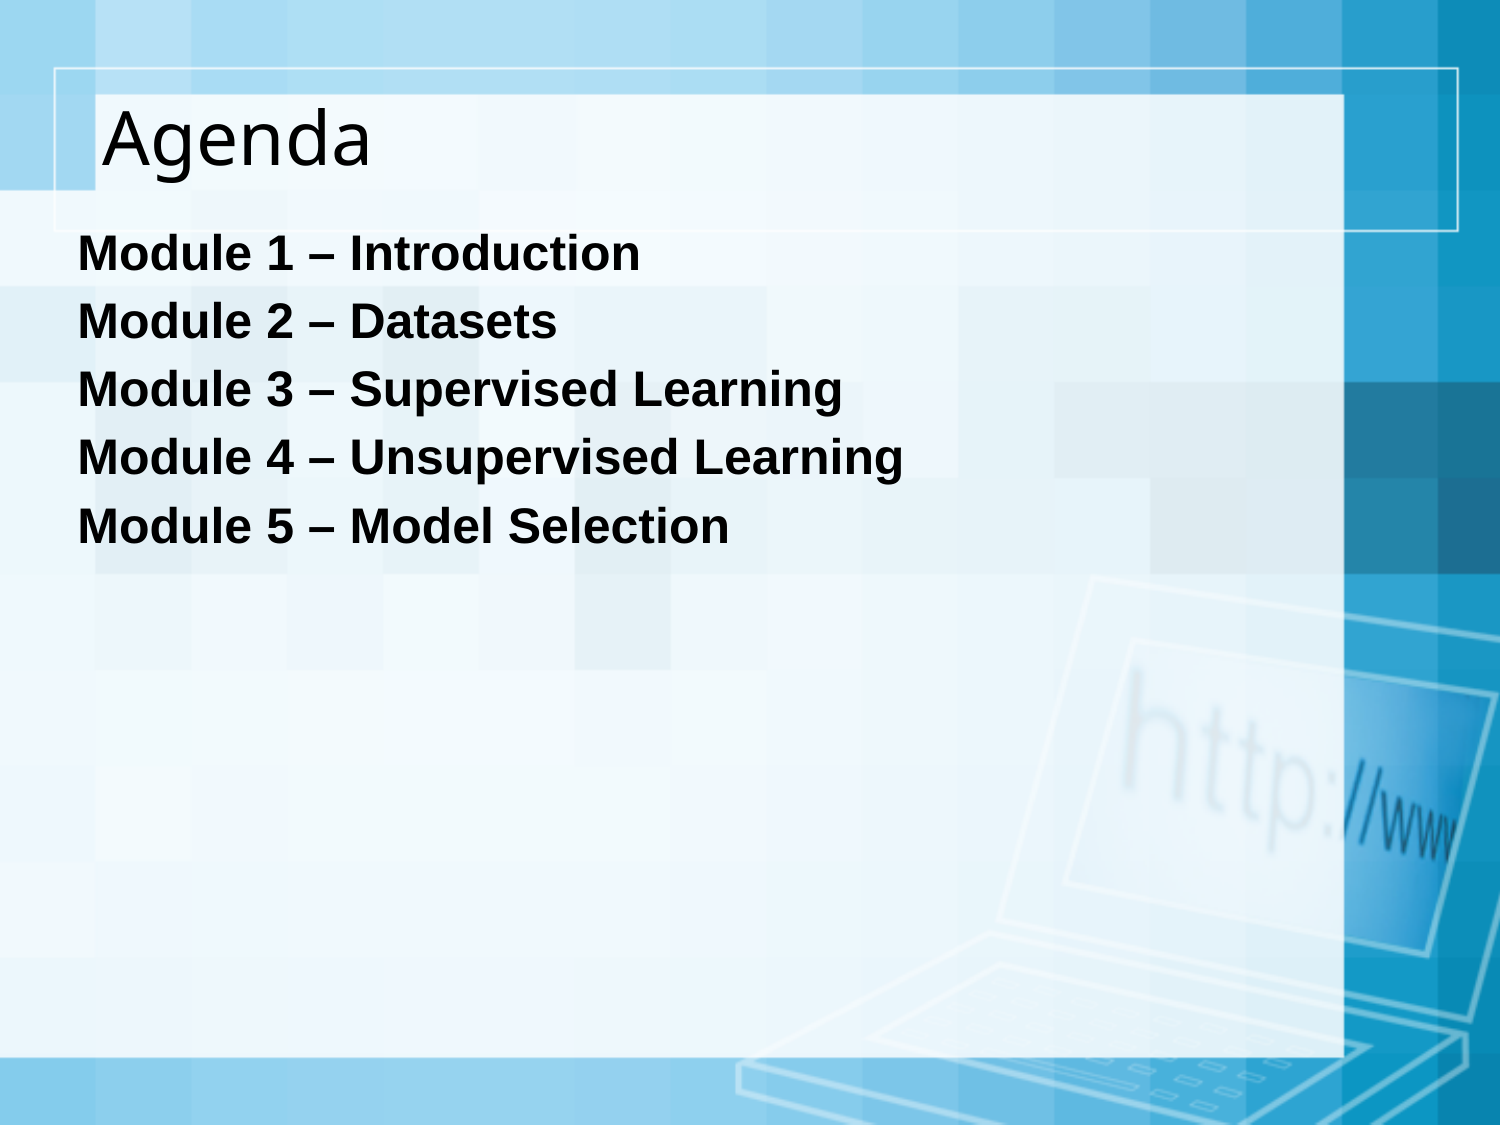

# Agenda
Module 1 – Introduction
Module 2 – Datasets
Module 3 – Supervised Learning
Module 4 – Unsupervised Learning
Module 5 – Model Selection